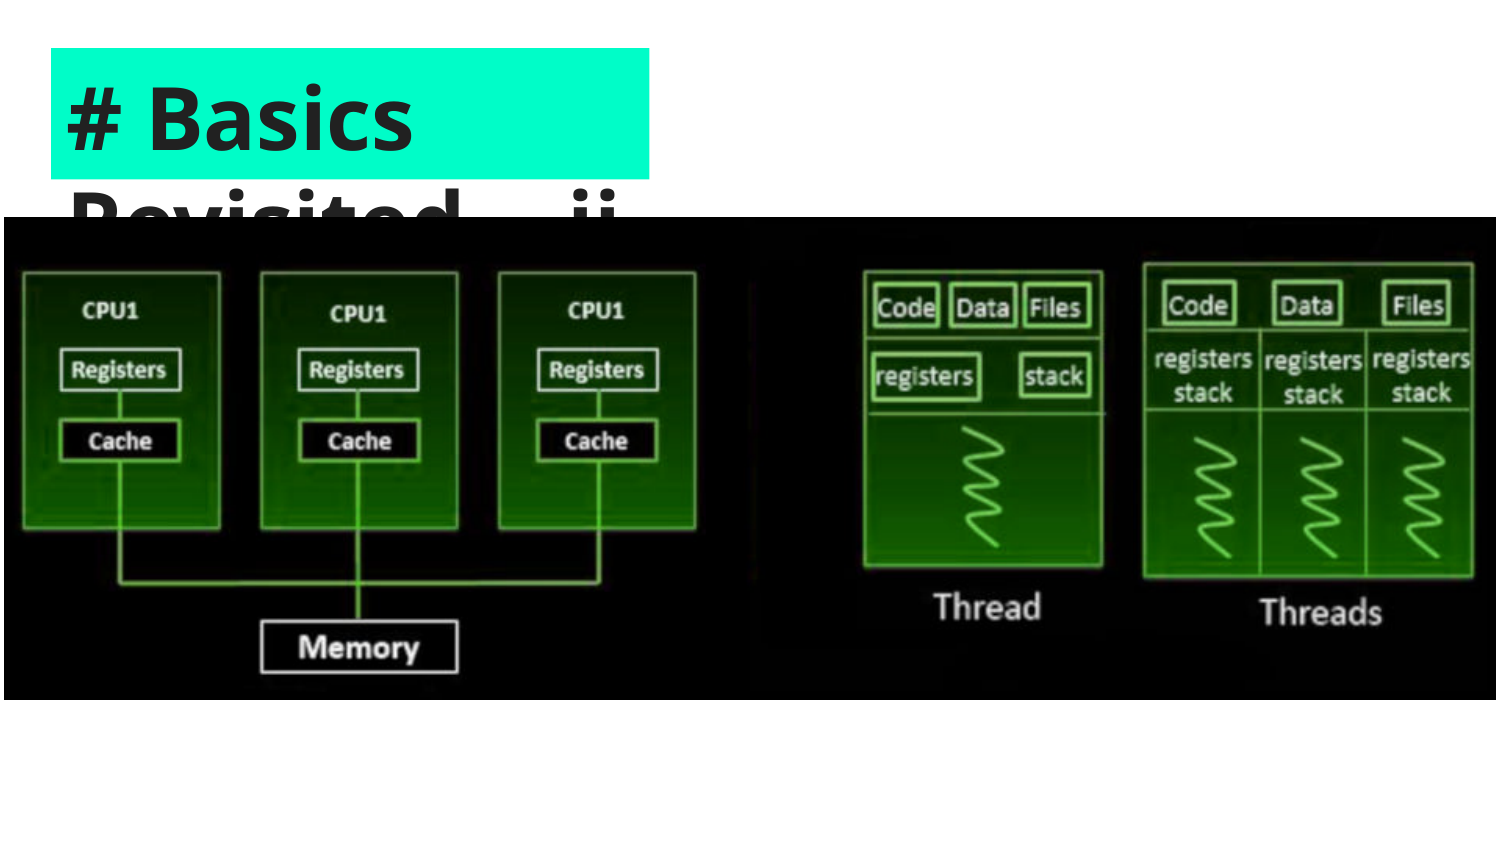

# # Basics Revisited -- ii
>> Multithreading: Allows process to create more threads
--> Execute multiple threads concurrently
>> Multiprocessing:
--> Add more Processors